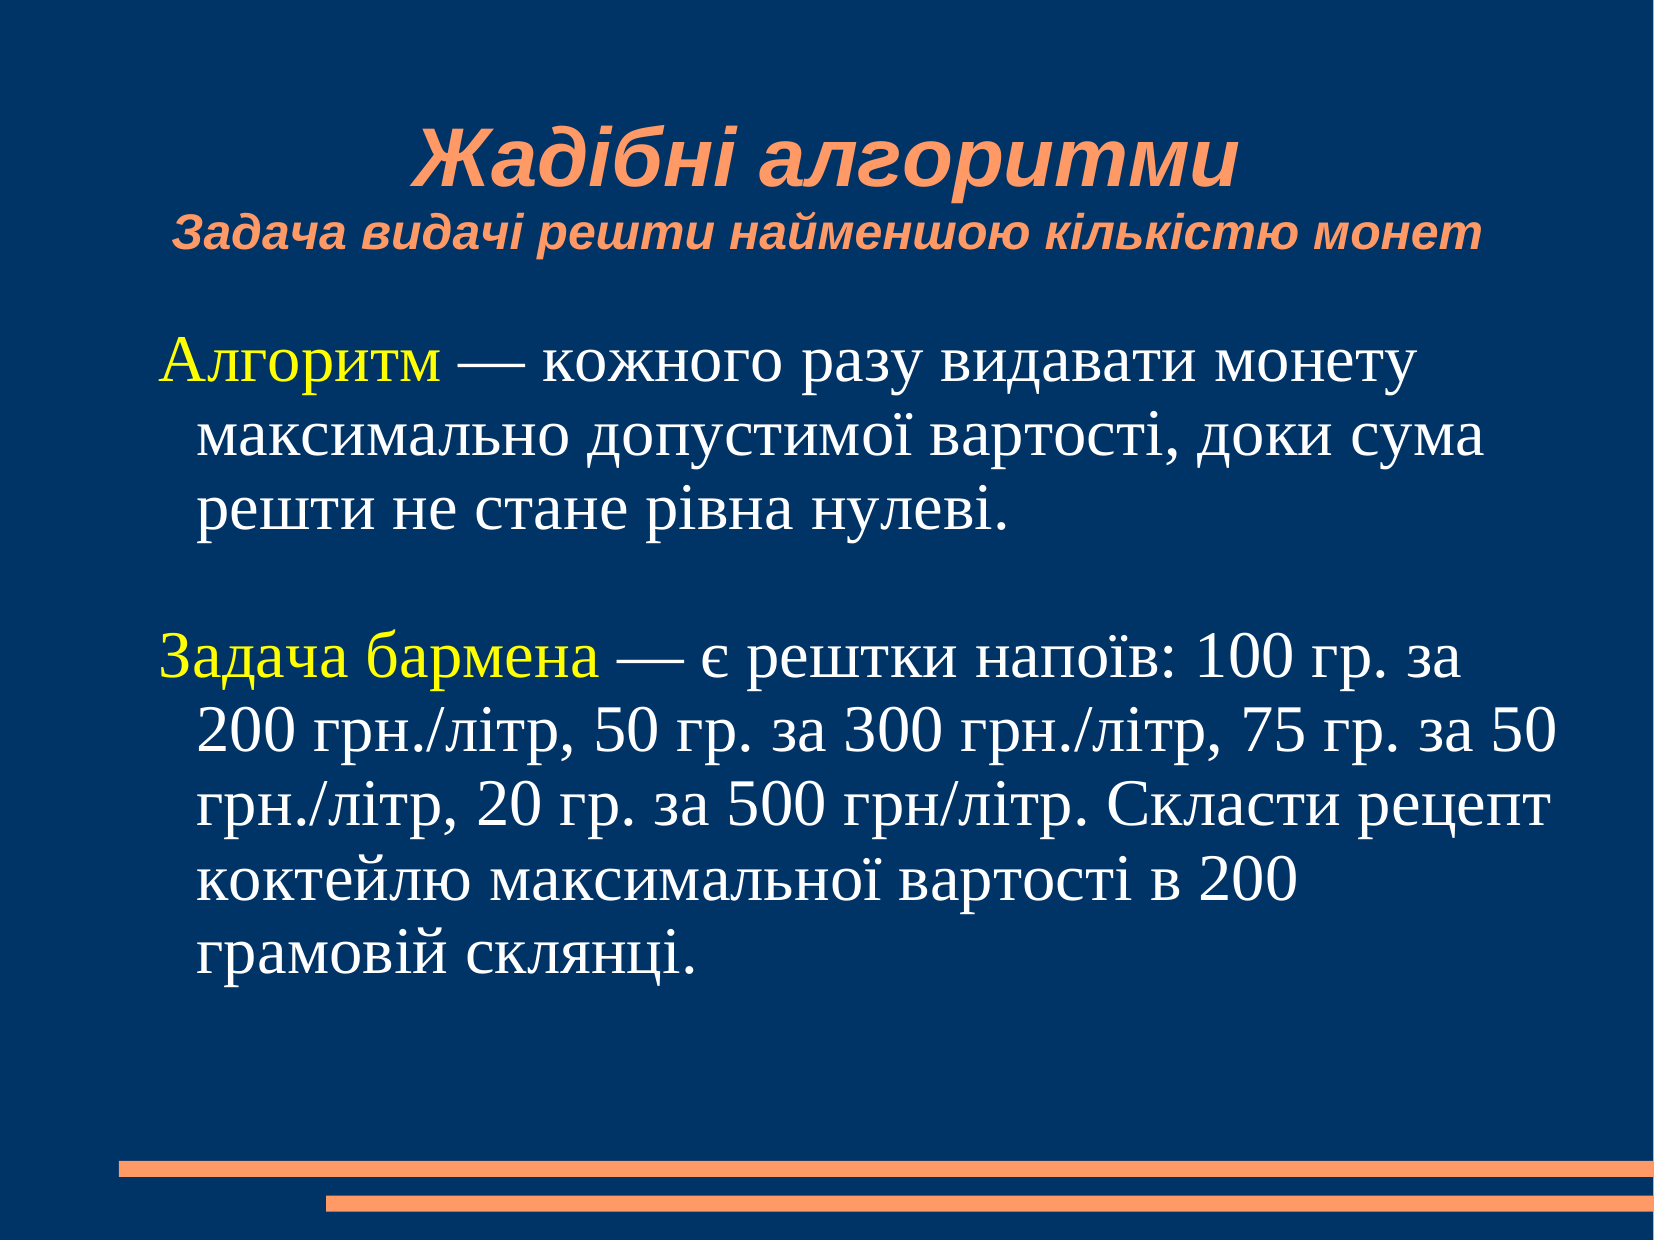

Жадібні алгоритми
Задача видачі решти найменшою кількістю монет
# Алгоритм — кожного разу видавати монету максимально допустимої вартості, доки сума решти не стане рівна нулеві.
Задача бармена — є рештки напоїв: 100 гр. за 200 грн./літр, 50 гр. за 300 грн./літр, 75 гр. за 50 грн./літр, 20 гр. за 500 грн/літр. Скласти рецепт коктейлю максимальної вартості в 200 грамовій склянці.